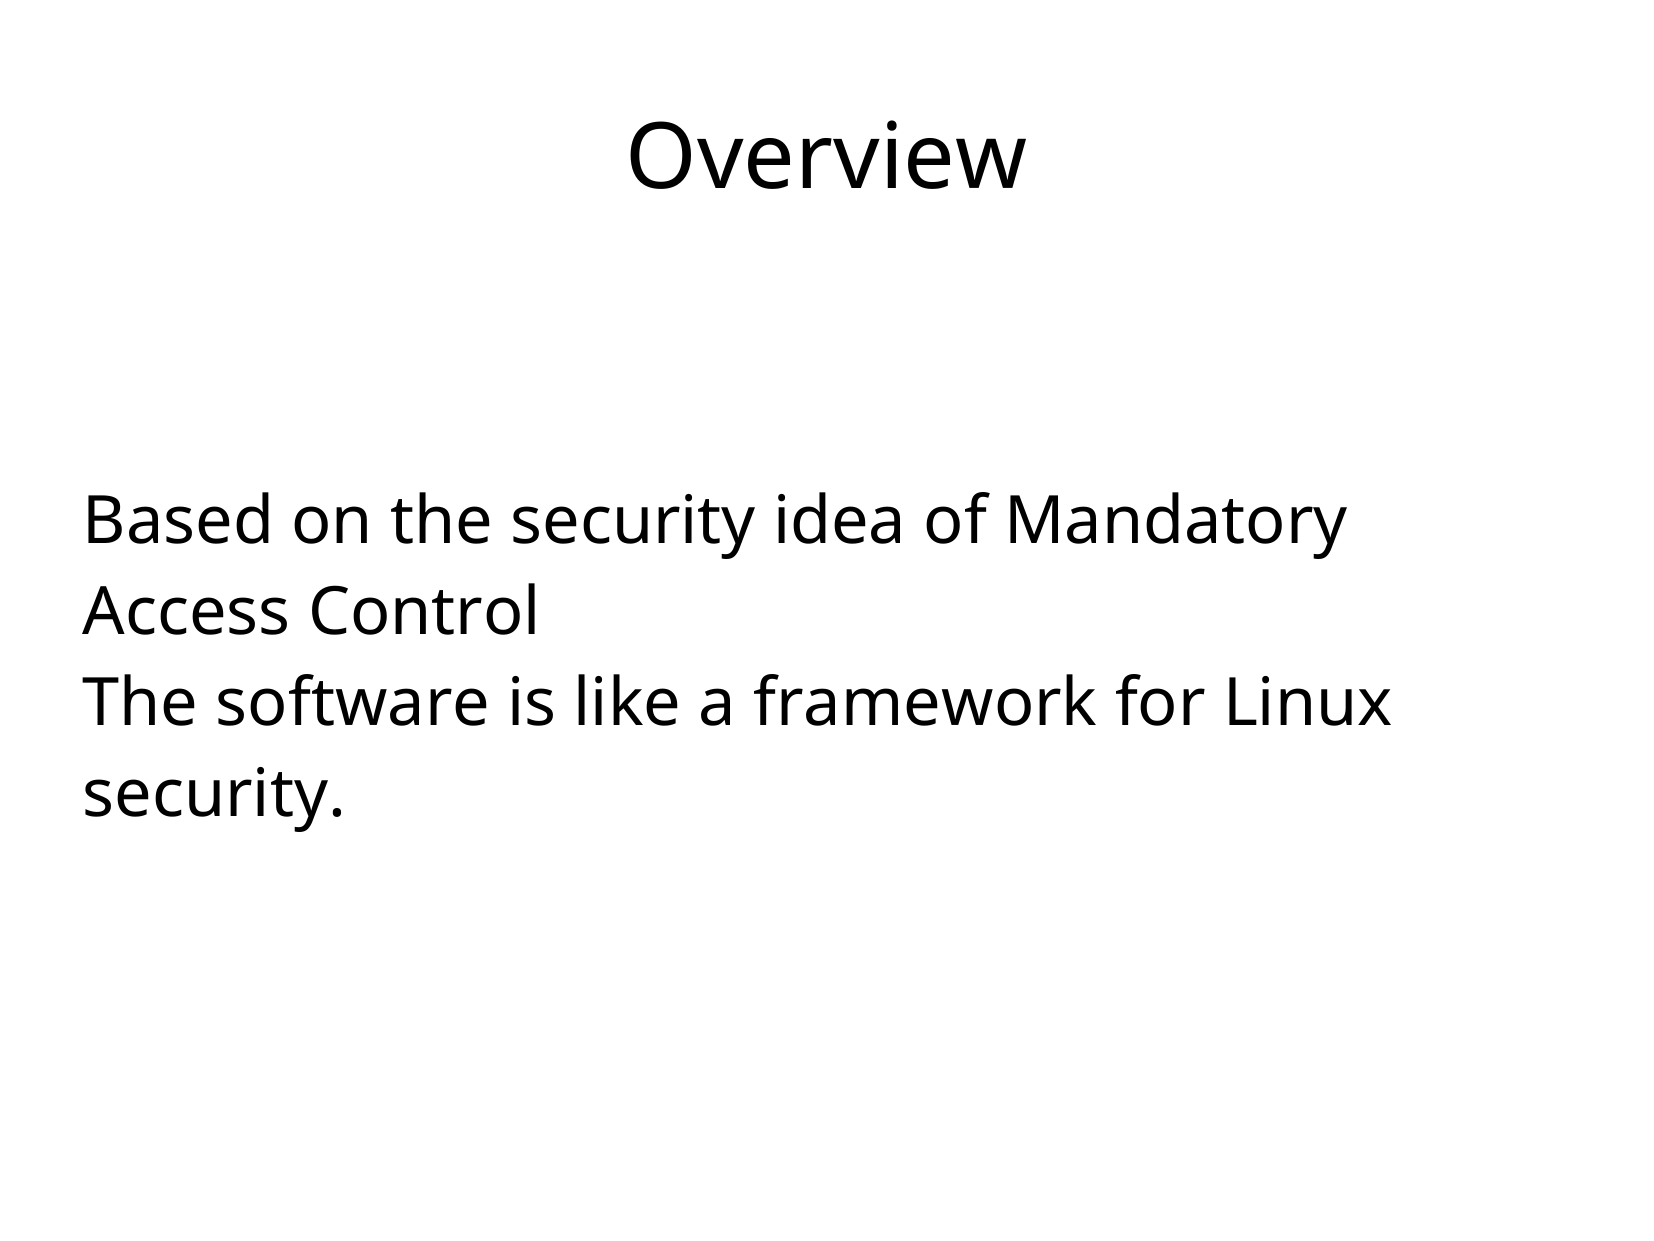

# Overview
Based on the security idea of Mandatory Access Control
The software is like a framework for Linux security.